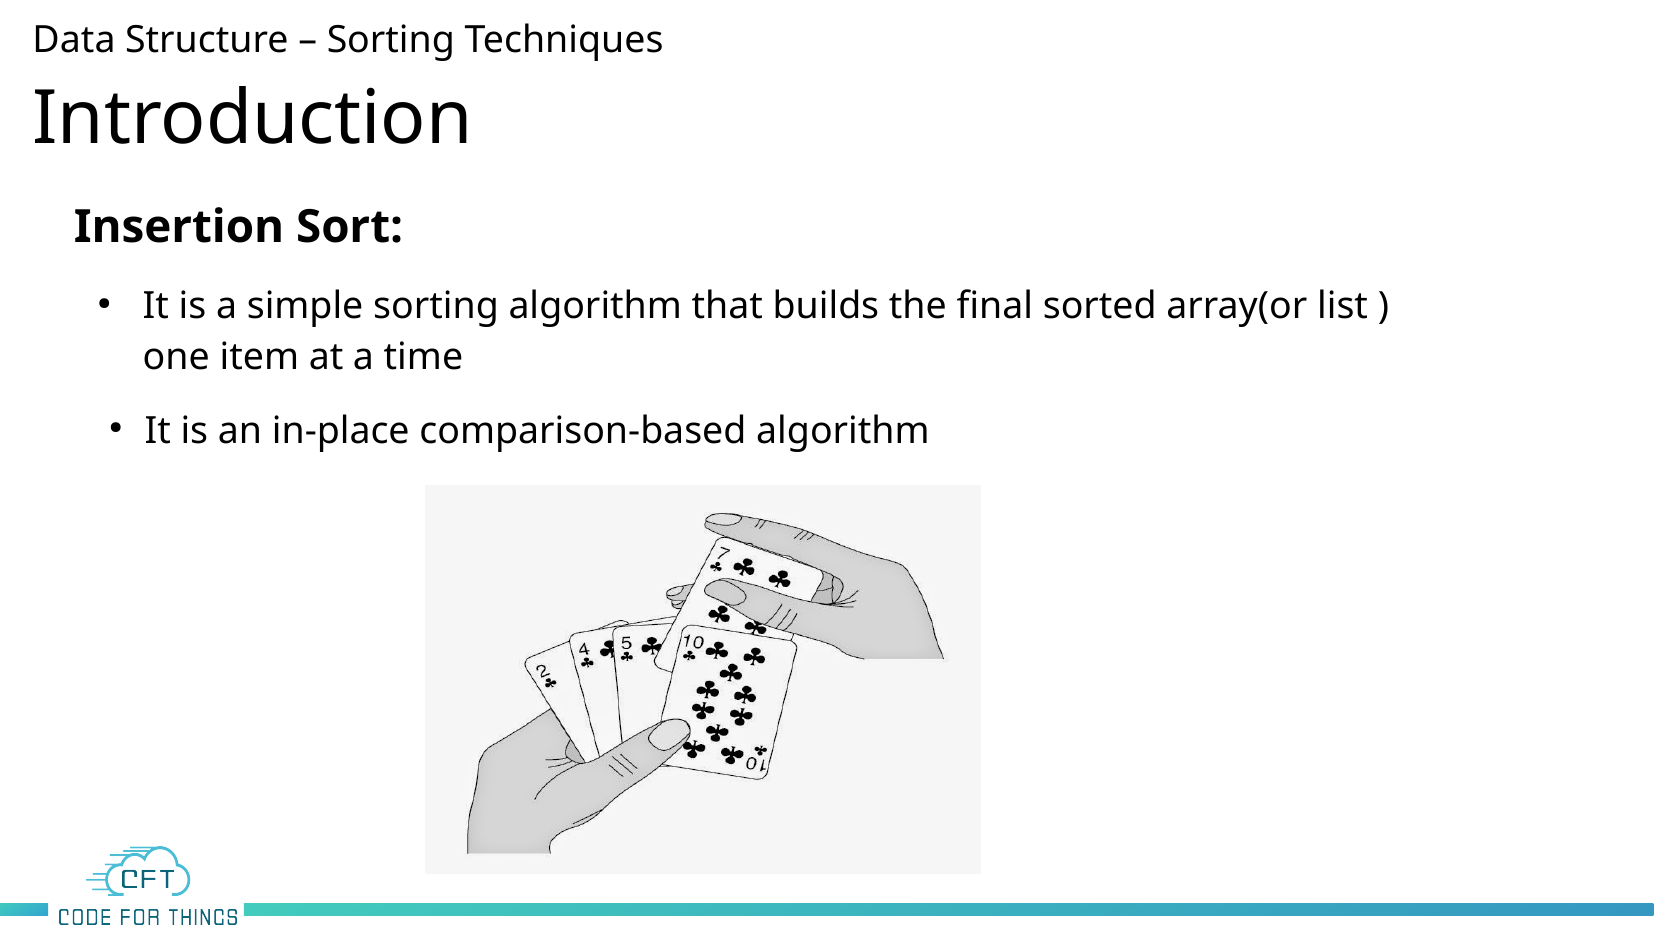

# Data Structure – Sorting Techniques Introduction
 Insertion Sort:
 It is a simple sorting algorithm that builds the final sorted array(or list )
 one item at a time
It is an in-place comparison-based algorithm